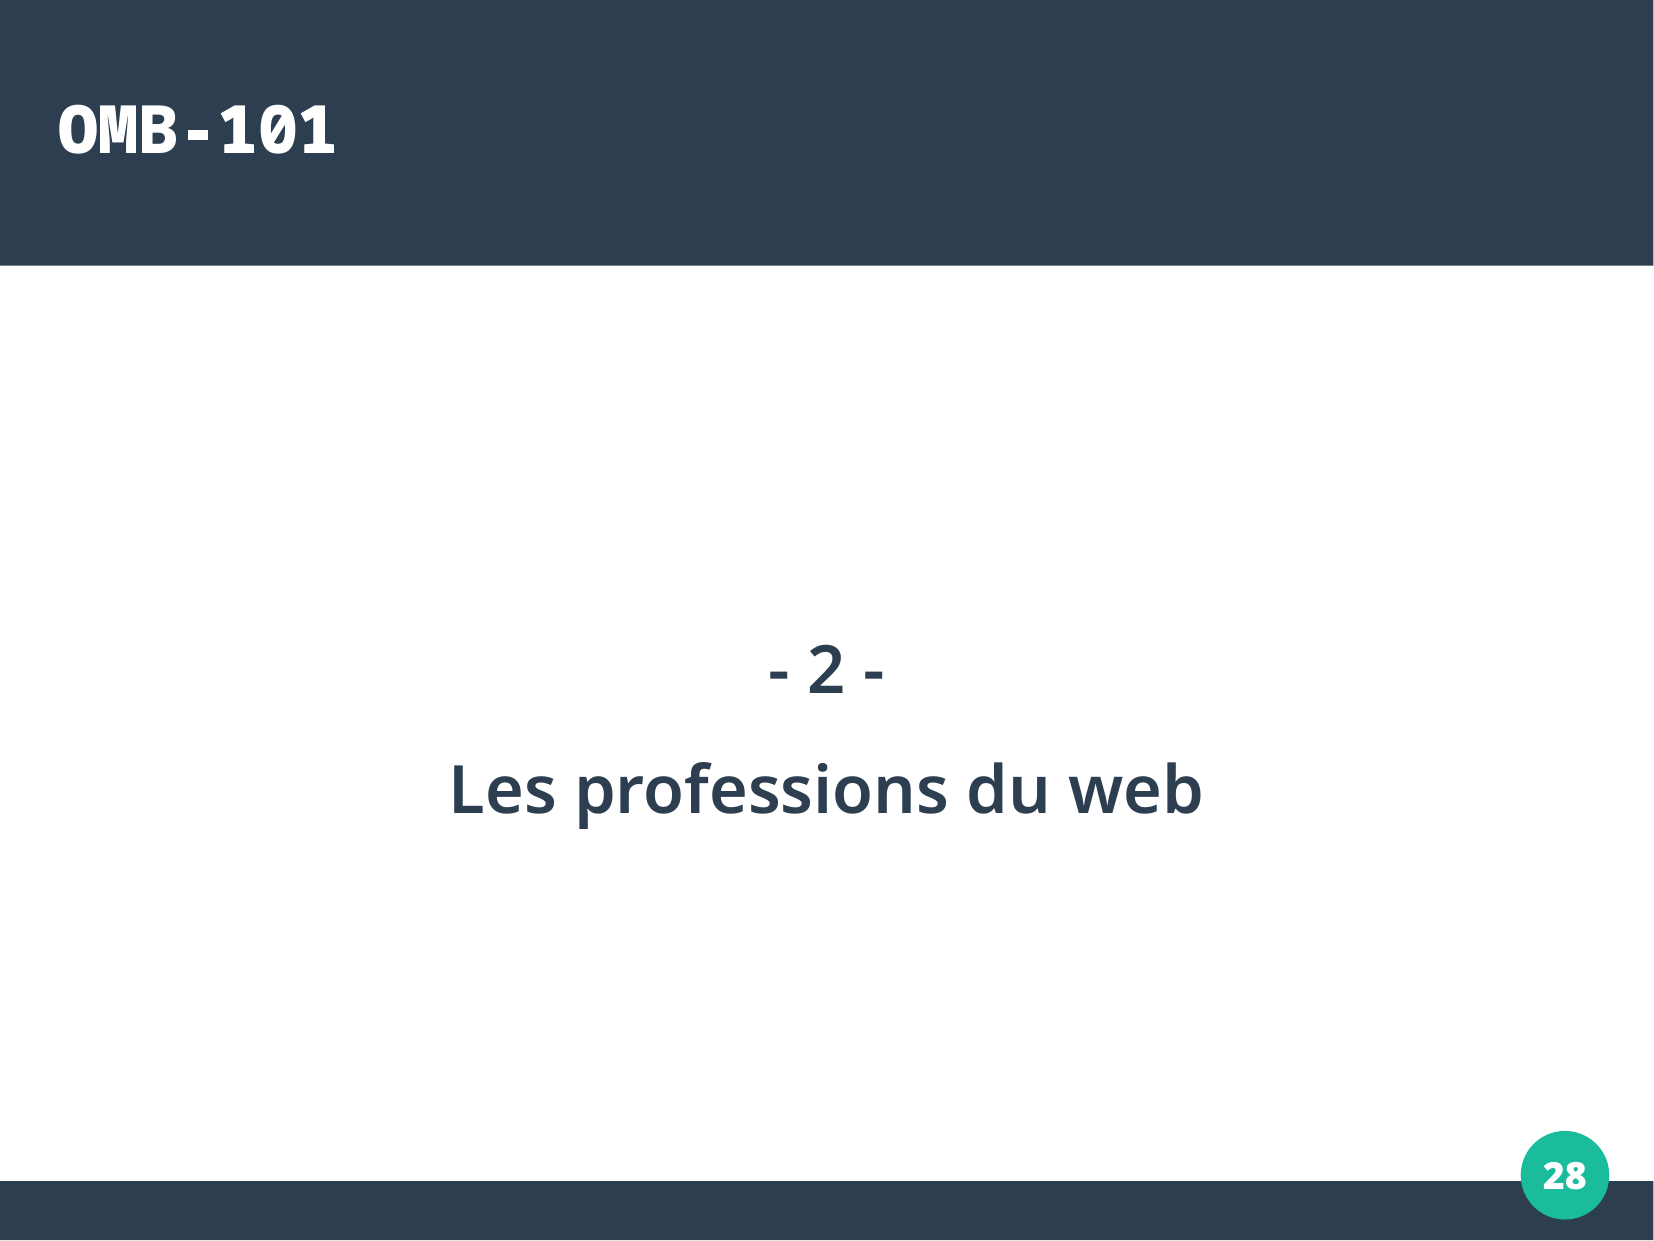

# OMB-101
- 2 -
Les professions du web
28